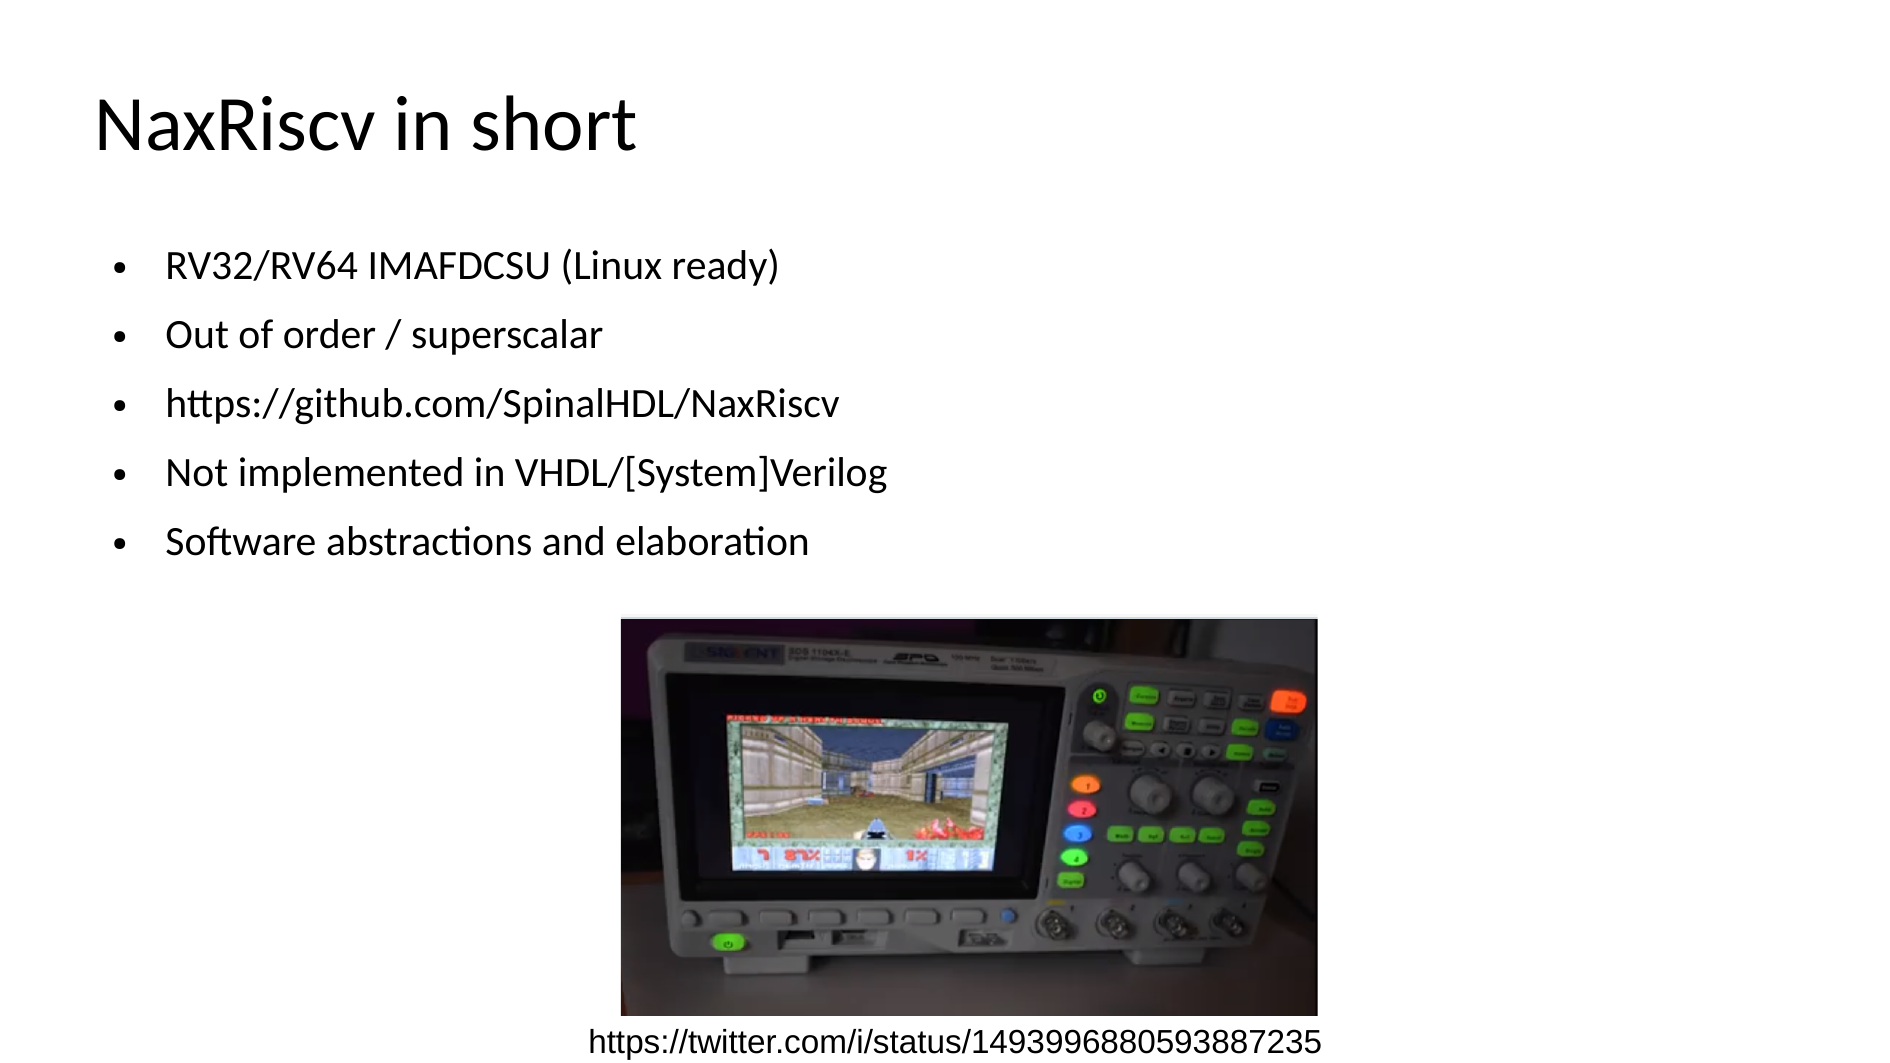

# NaxRiscv in short
RV32/RV64 IMAFDCSU (Linux ready)
Out of order / superscalar
https://github.com/SpinalHDL/NaxRiscv
Not implemented in VHDL/[System]Verilog
Software abstractions and elaboration
https://twitter.com/i/status/1493996880593887235